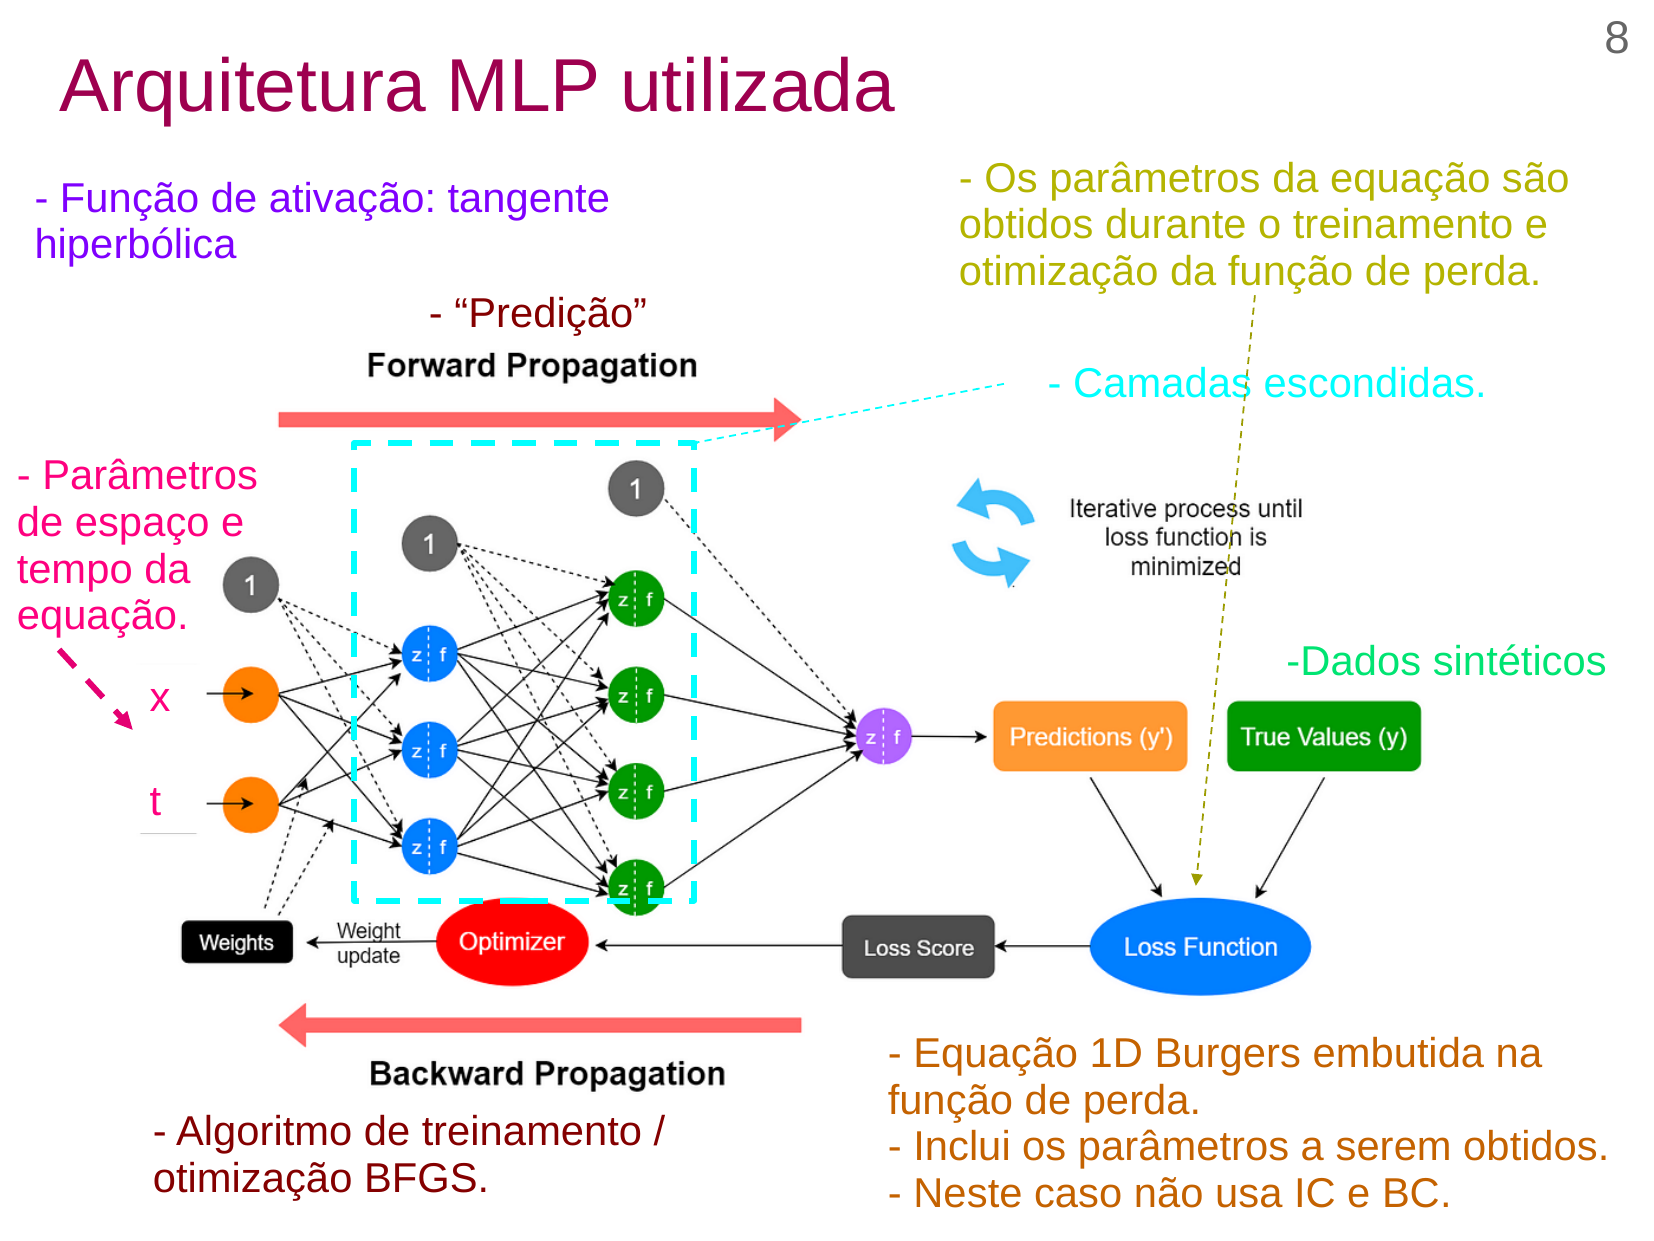

8
# Arquitetura MLP utilizada
- Os parâmetros da equação são obtidos durante o treinamento e otimização da função de perda.
- Função de ativação: tangente hiperbólica
- “Predição”
- Camadas escondidas.
- Parâmetros de espaço e tempo da equação.
-Dados sintéticos
x
t
- Equação 1D Burgers embutida na função de perda.
- Inclui os parâmetros a serem obtidos.
- Neste caso não usa IC e BC.
- Algoritmo de treinamento / otimização BFGS.